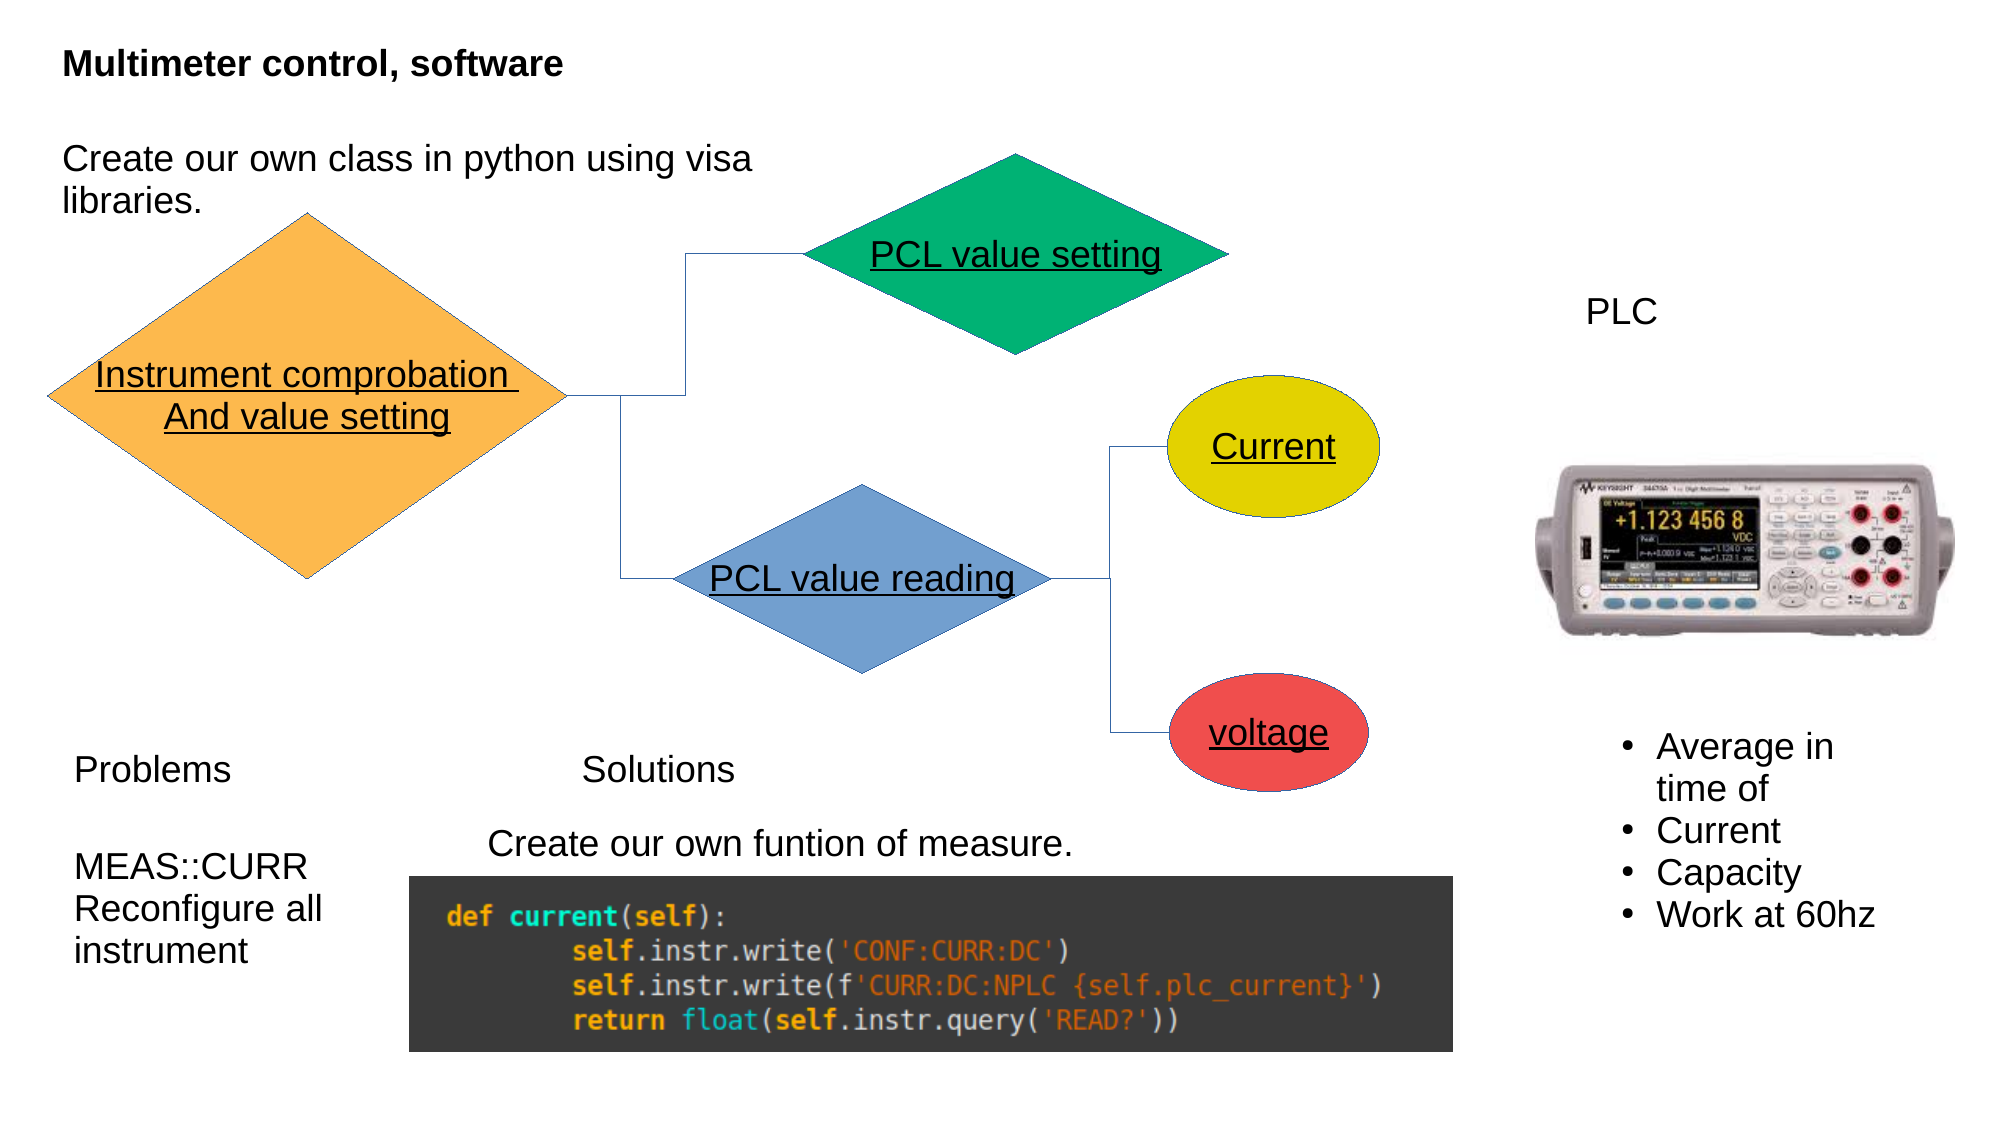

Multimeter control, software
Create our own class in python using visa libraries.
PCL value setting
Instrument comprobation
And value setting
PLC
Current
PCL value reading
voltage
Average in time of
Current
Capacity
Work at 60hz
Problems
Solutions
Create our own funtion of measure.
MEAS::CURR
Reconfigure all instrument